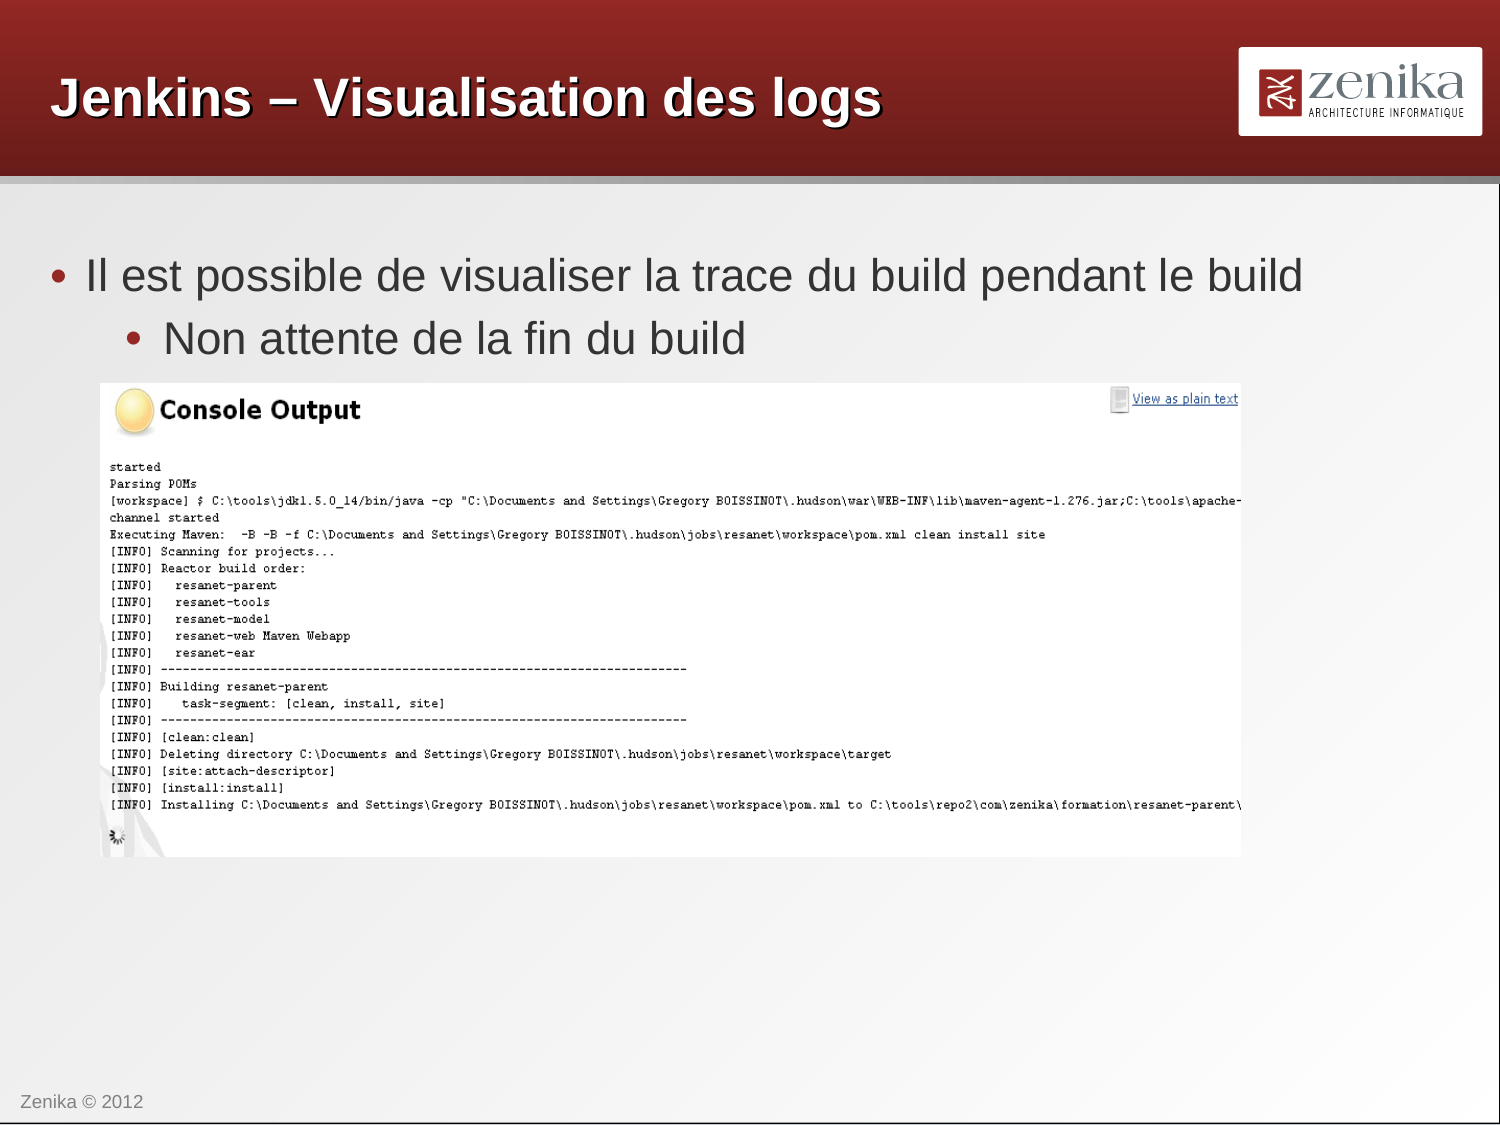

# Jenkins – Visualisation des logs
Il est possible de visualiser la trace du build pendant le build
Non attente de la fin du build